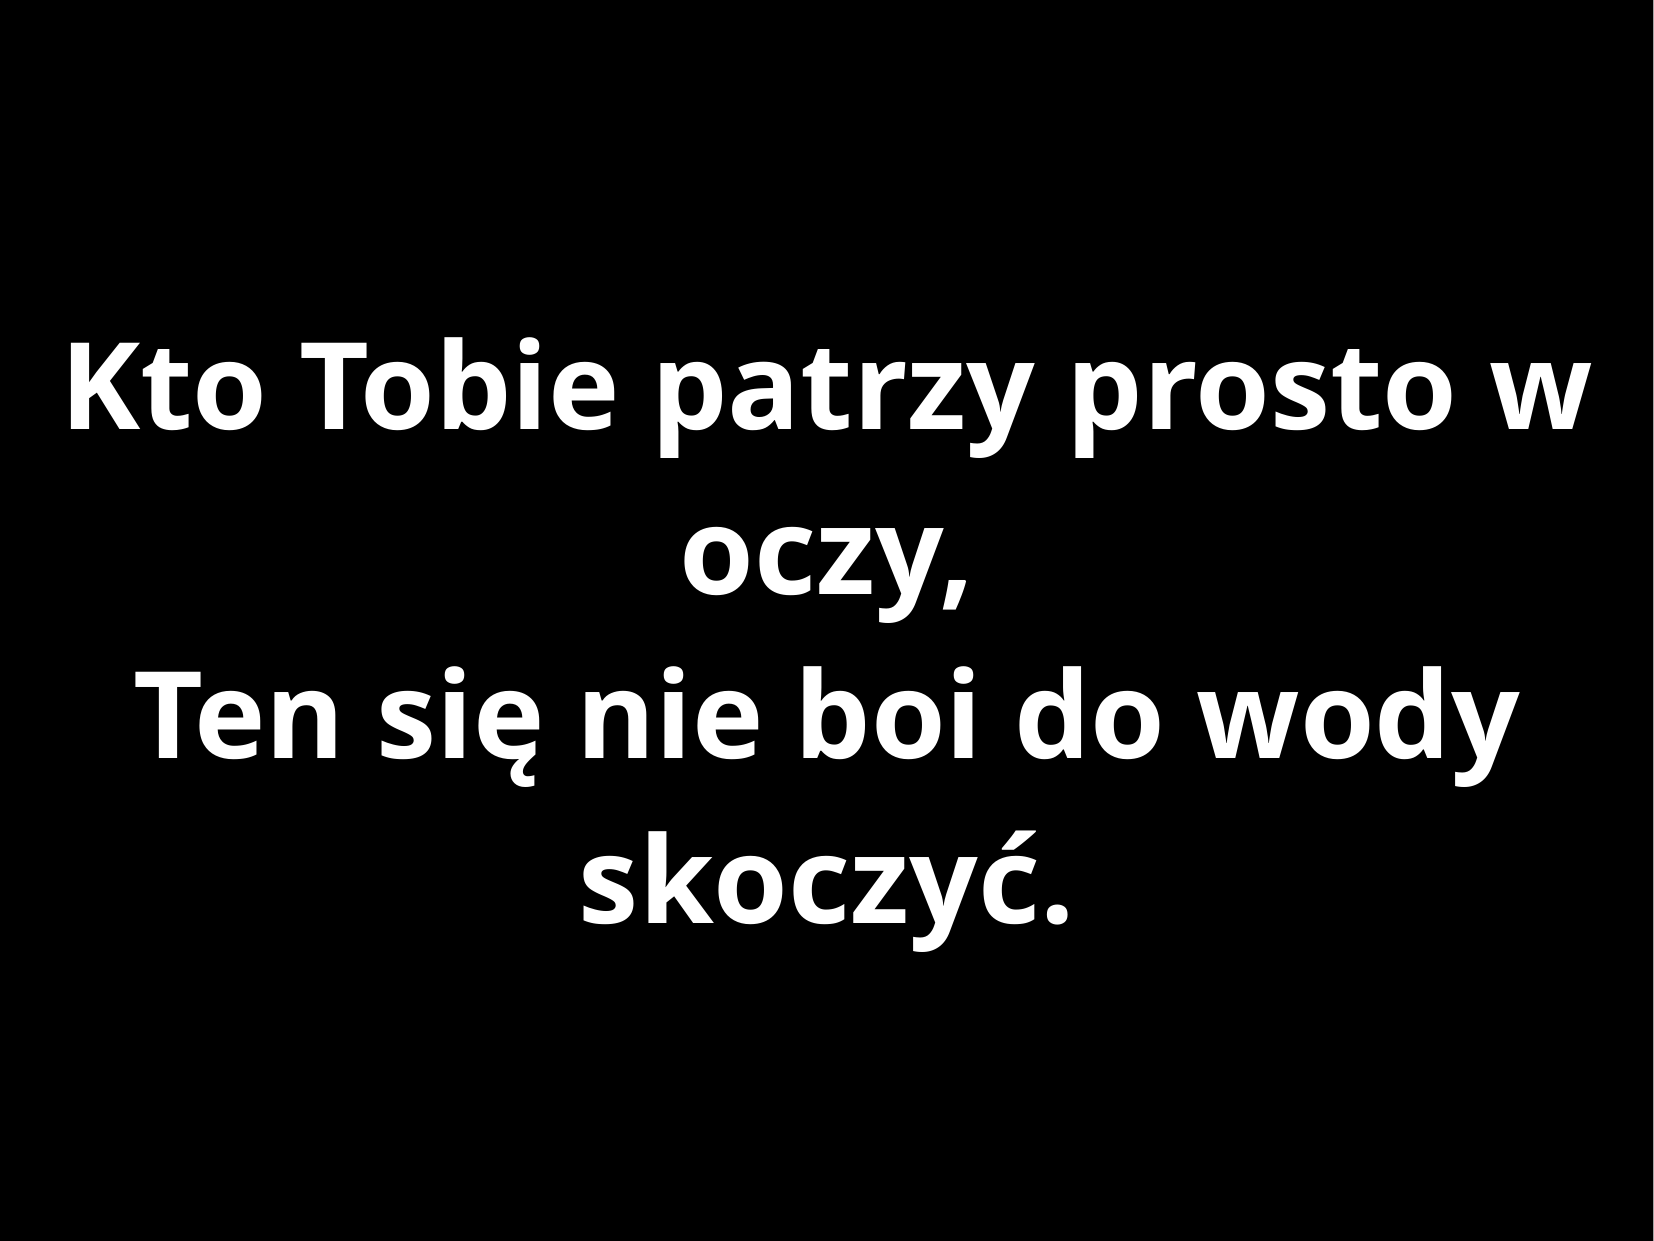

# Kto Tobie patrzy prosto w oczy, Ten się nie boi do wody skoczyć.